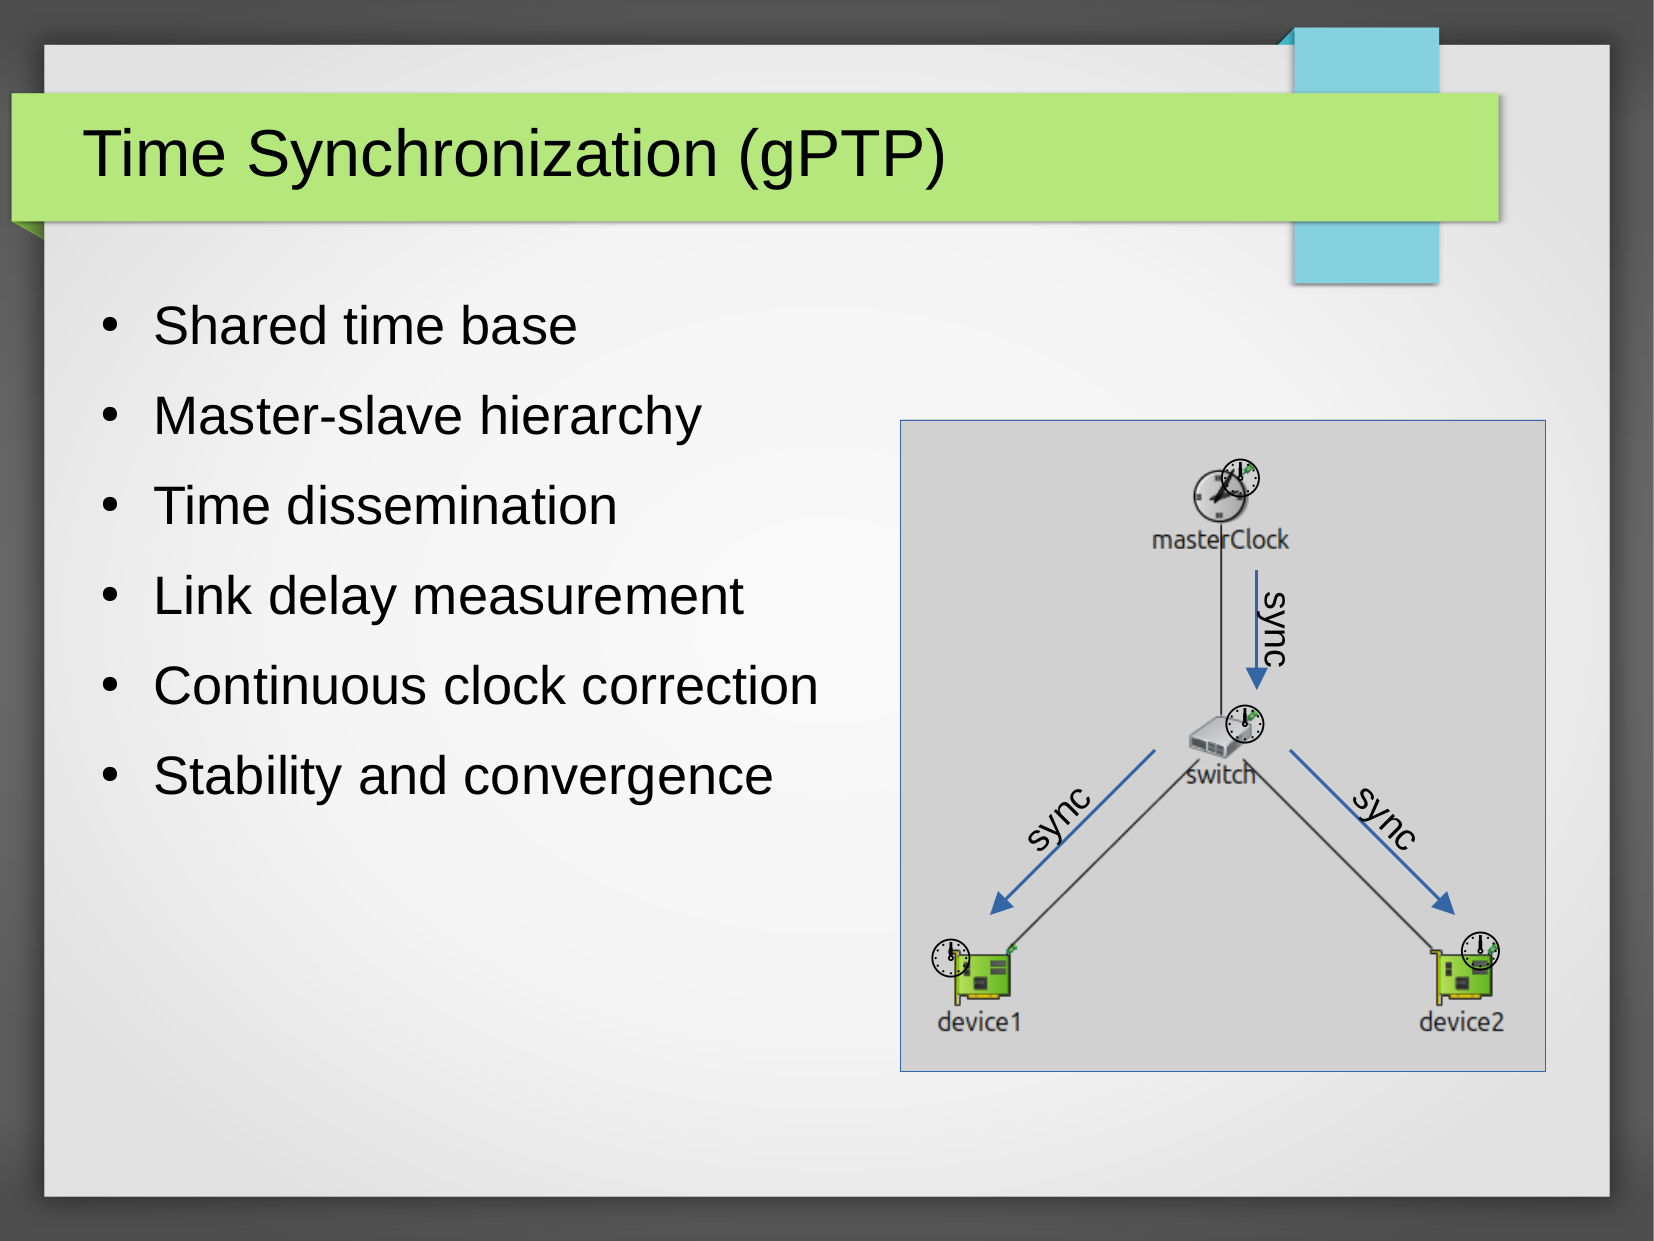

# Time Synchronization (gPTP)
Shared time base
Master-slave hierarchy
Time dissemination
Link delay measurement
Continuous clock correction
Stability and convergence
🕛
sync
🕛
sync
sync
🕛
🕛